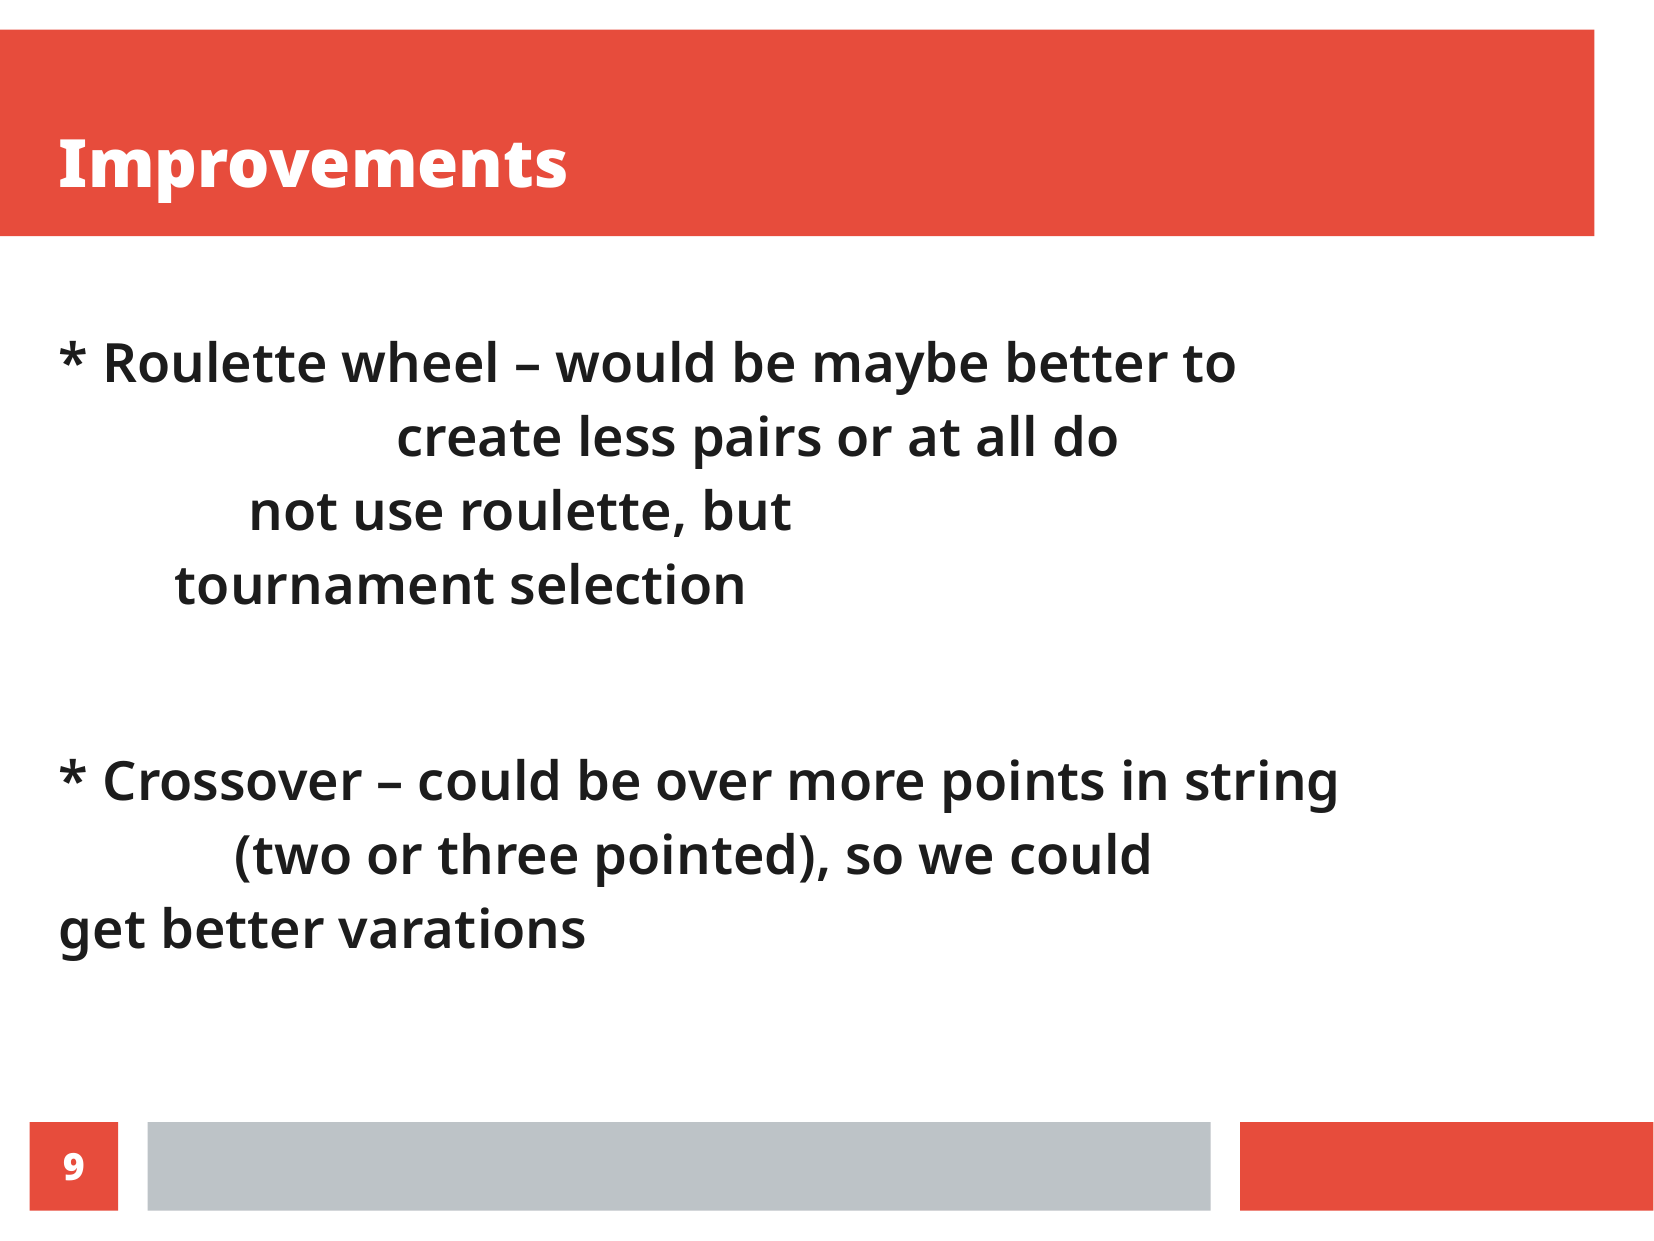

# Improvements
* Roulette wheel – would be maybe better to 							 create less pairs or at all do 								 not use roulette, but 											 tournament selection
* Crossover – could be over more points in string 					 (two or three pointed), so we could 					 get better varations
9